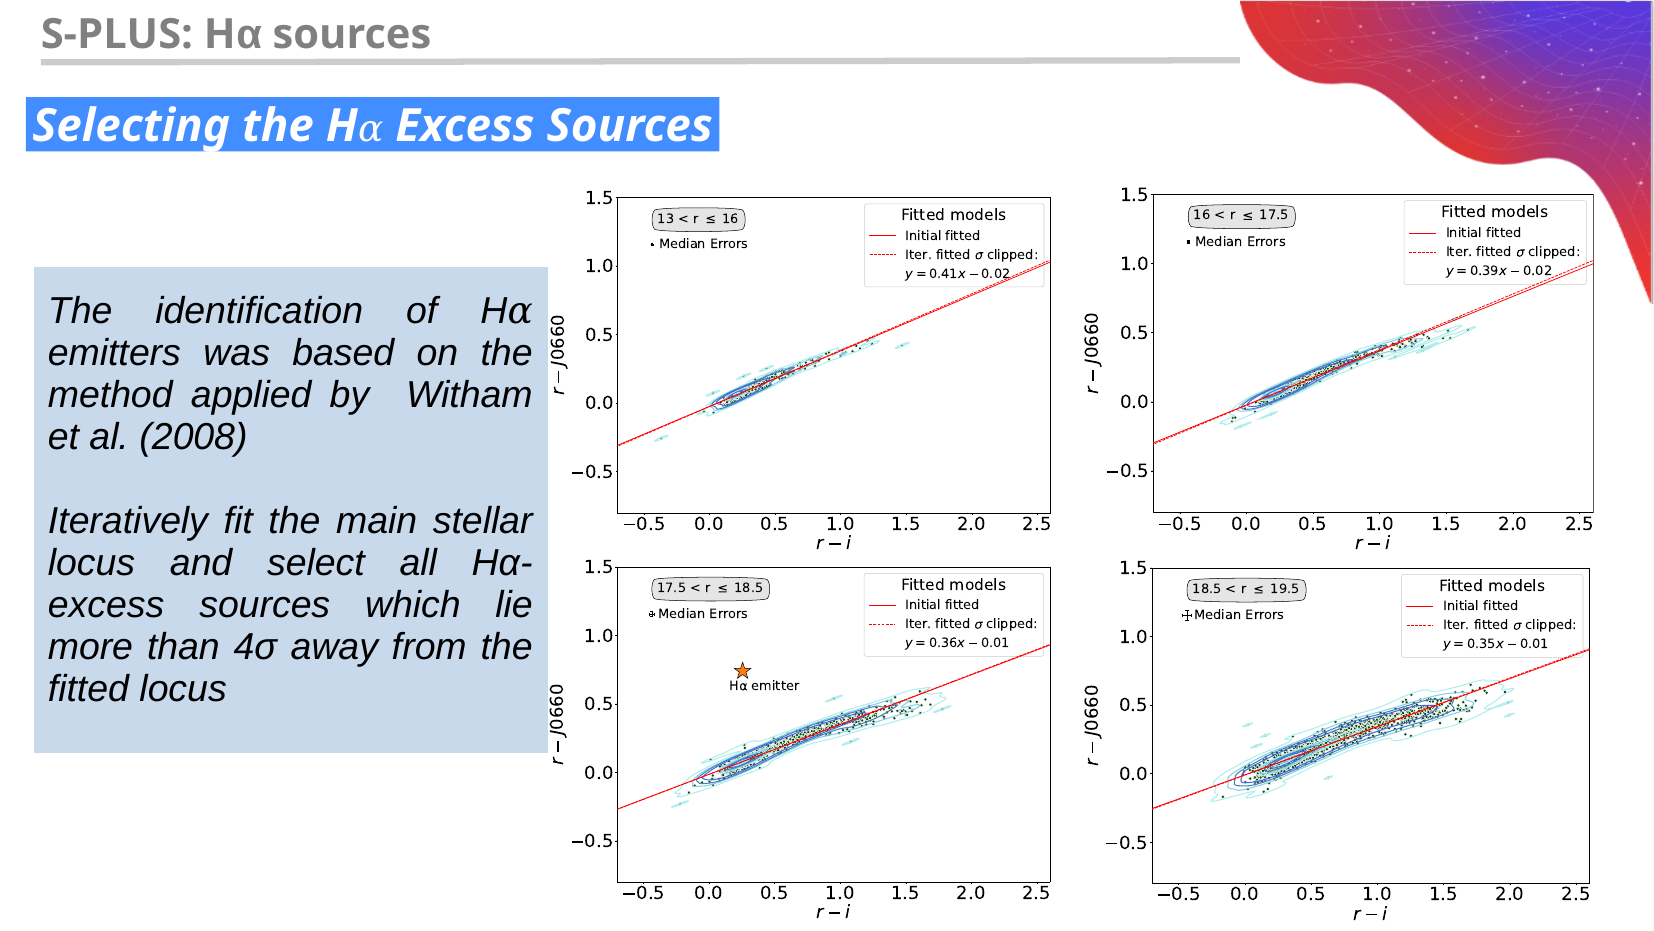

S-PLUS: Hα sources
Selecting the H𝛼 Excess Sources
The identification of H𝛼 emitters was based on the method applied by Witham et al. (2008)
Iteratively fit the main stellar locus and select all Hα-excess sources which lie more than 4σ away from the fitted locus